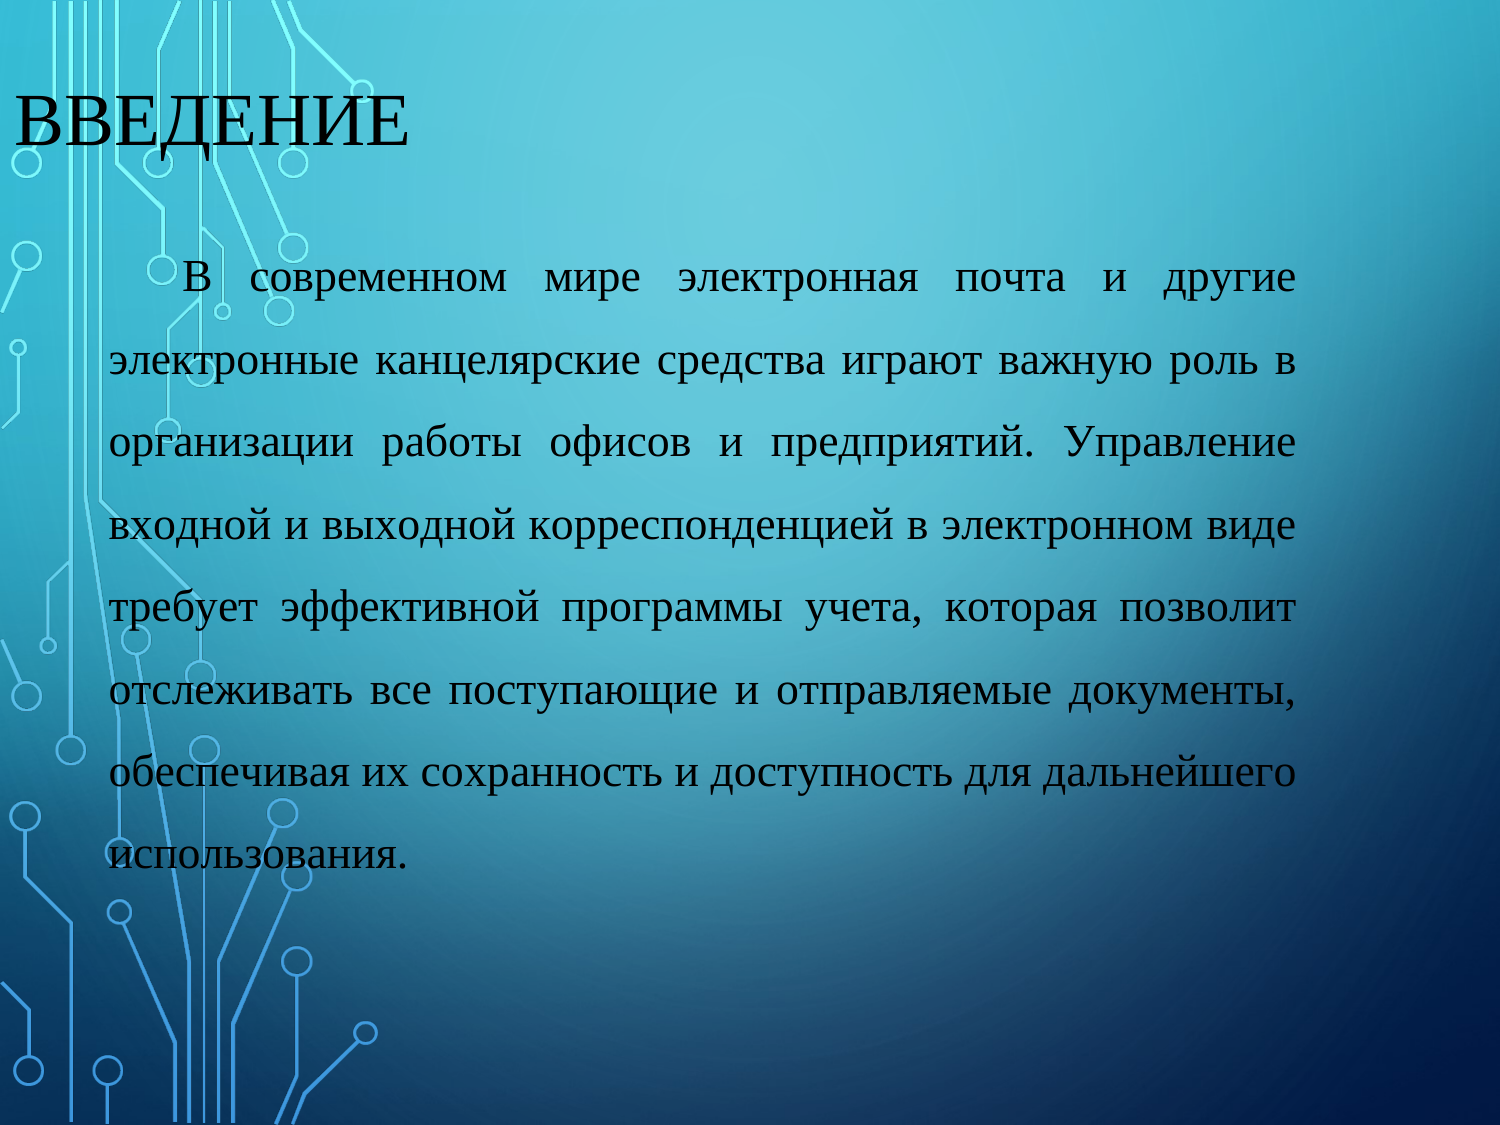

ВВЕДЕНИЕ
	В современном мире электронная почта и другие электронные канцелярские средства играют важную роль в организации работы офисов и предприятий. Управление входной и выходной корреспонденцией в электронном виде требует эффективной программы учета, которая позволит отслеживать все поступающие и отправляемые документы, обеспечивая их сохранность и доступность для дальнейшего использования.